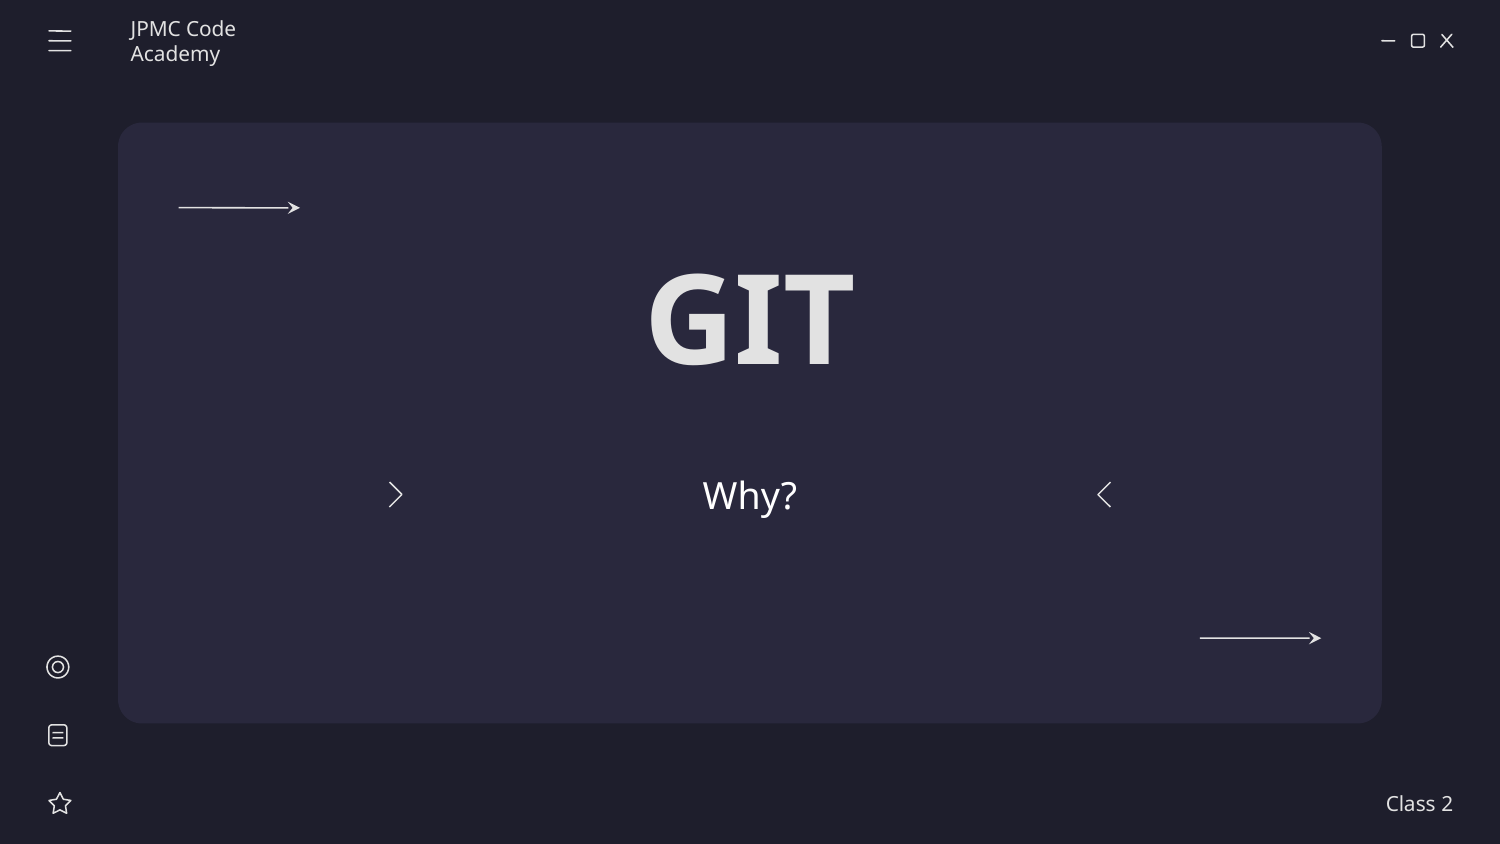

# JPMC Code Academy
GIT
Why?
Class 2